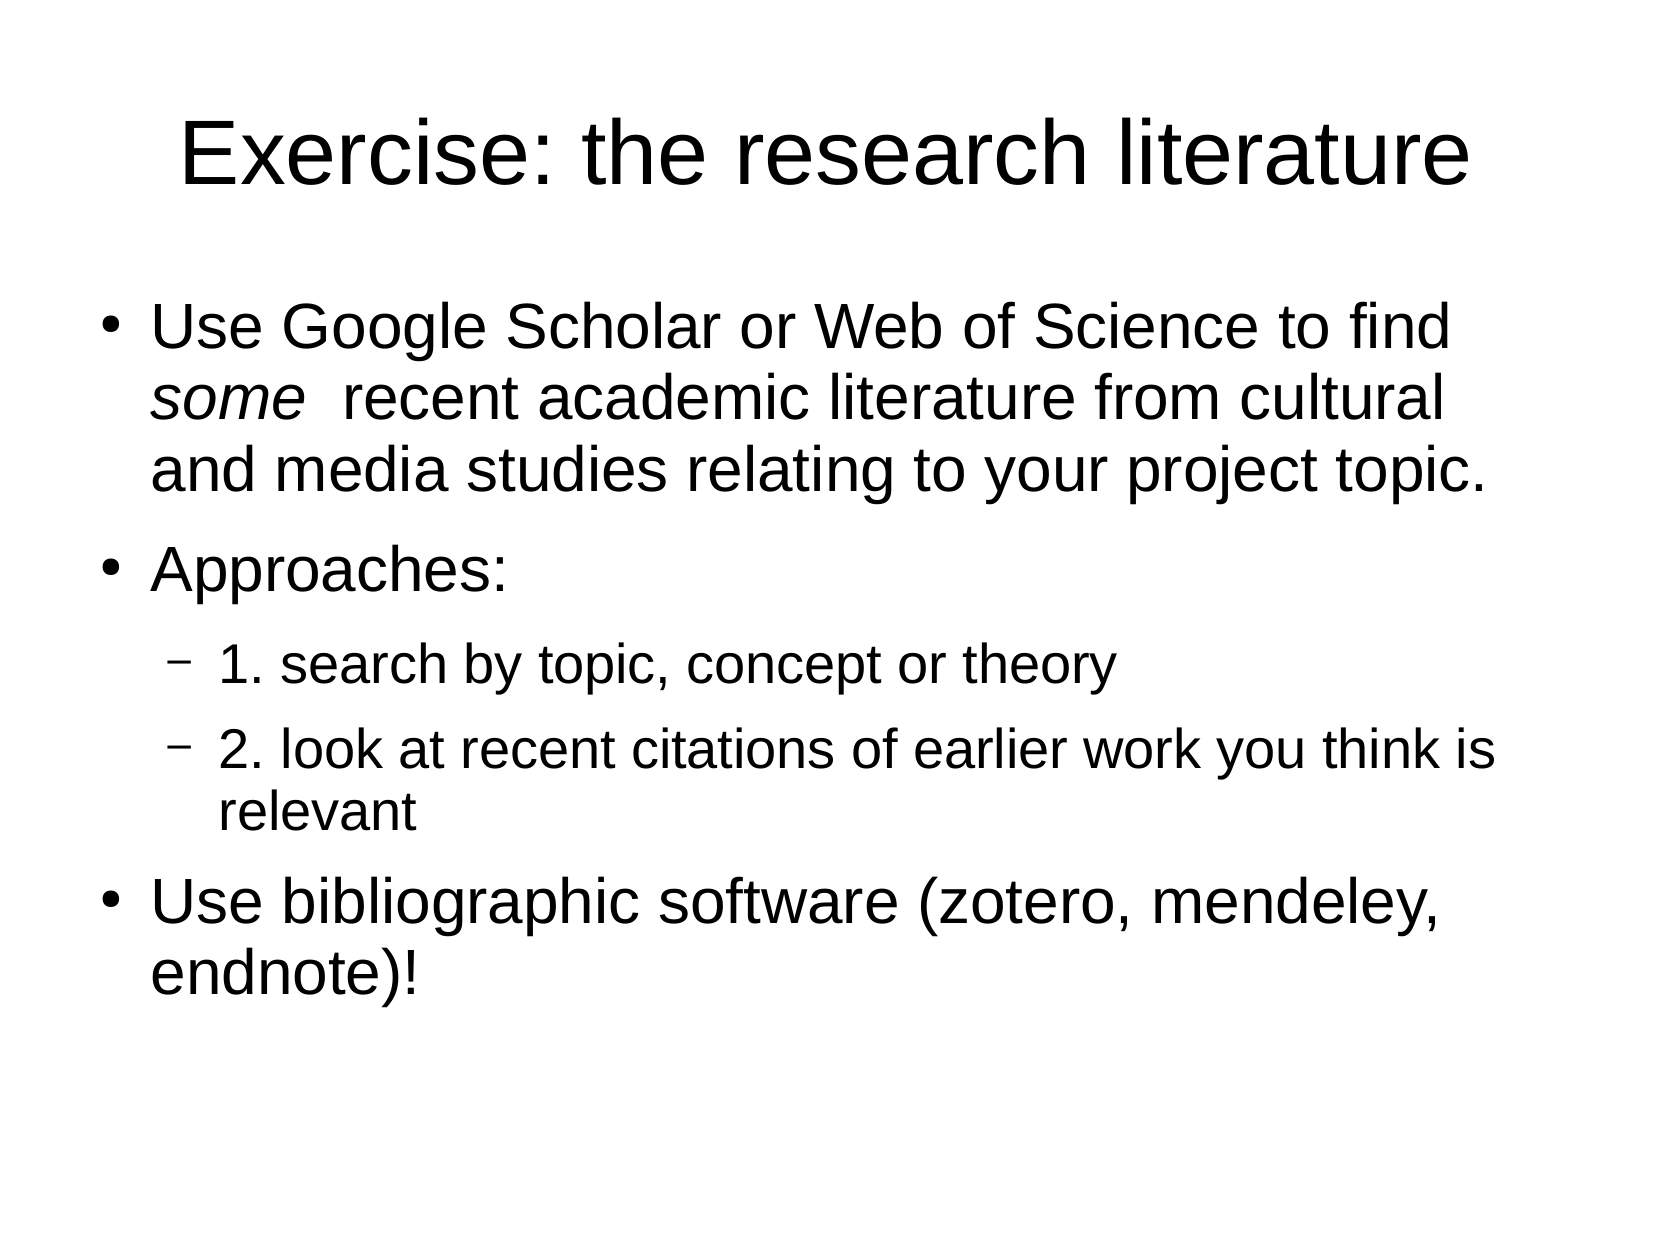

# Exercise: the research literature
Use Google Scholar or Web of Science to find some recent academic literature from cultural and media studies relating to your project topic.
Approaches:
1. search by topic, concept or theory
2. look at recent citations of earlier work you think is relevant
Use bibliographic software (zotero, mendeley, endnote)!